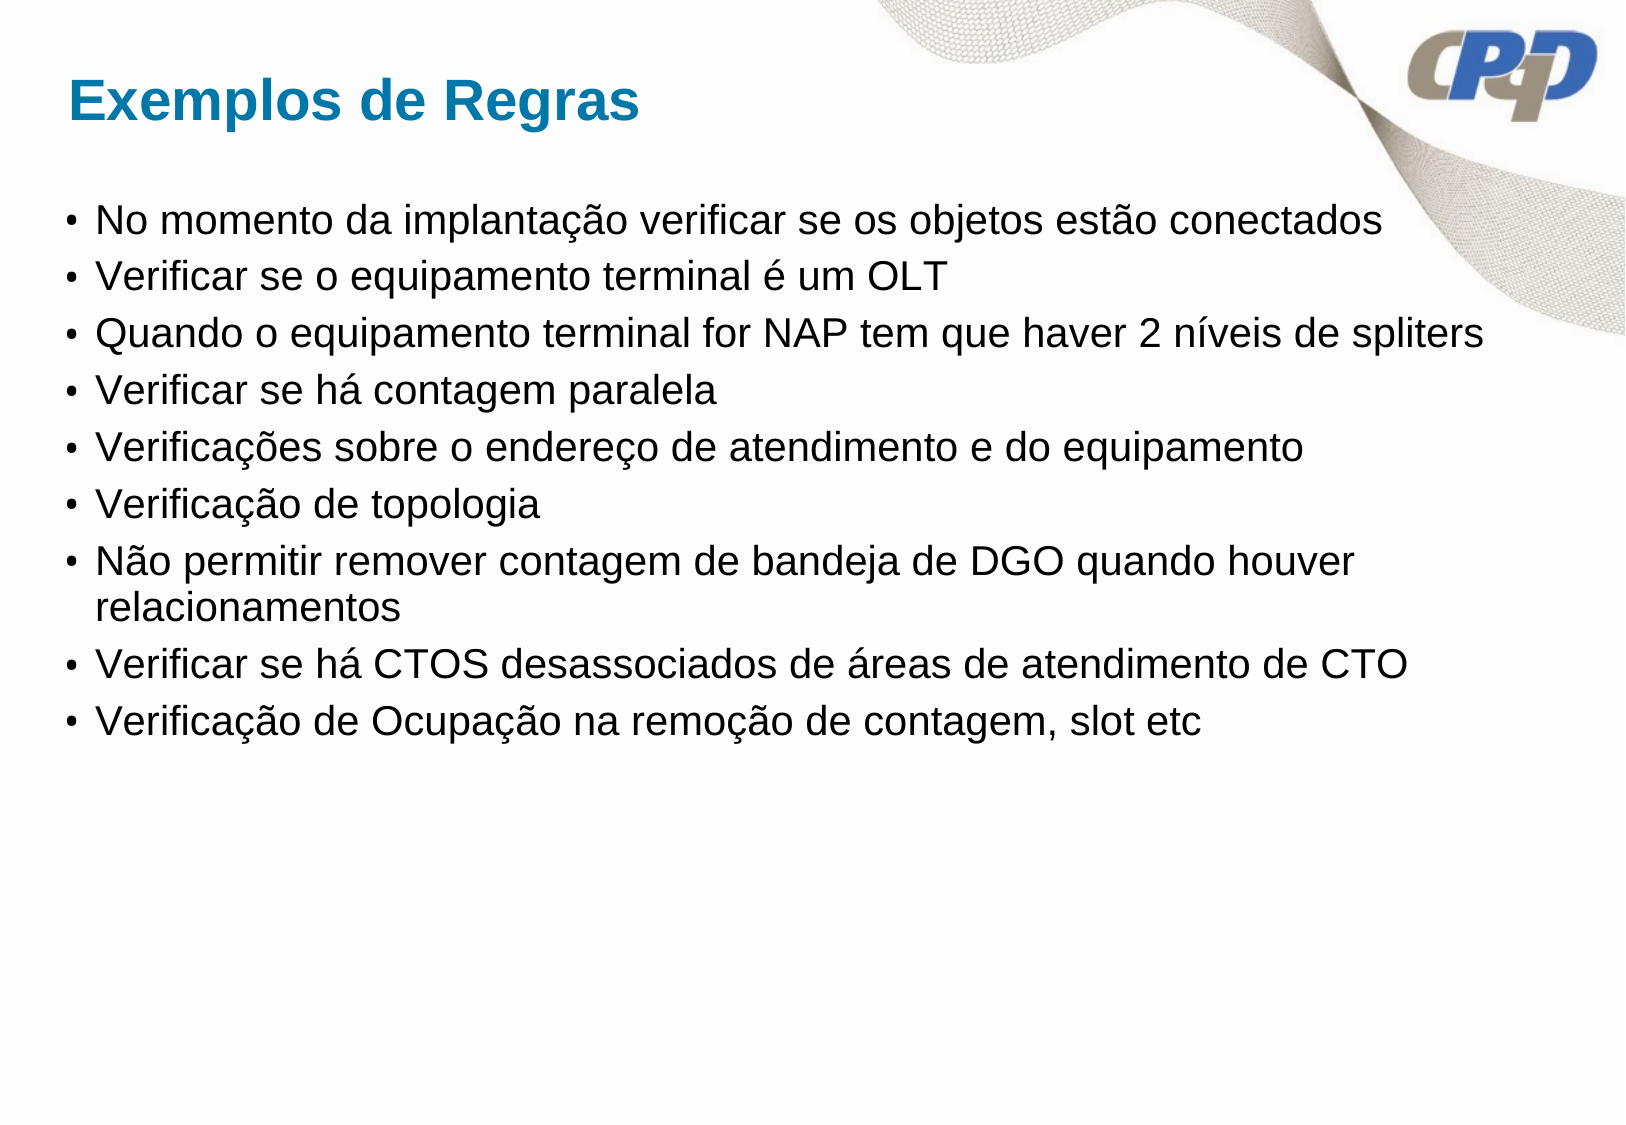

# Exemplos de Regras
No momento da implantação verificar se os objetos estão conectados
Verificar se o equipamento terminal é um OLT
Quando o equipamento terminal for NAP tem que haver 2 níveis de spliters
Verificar se há contagem paralela
Verificações sobre o endereço de atendimento e do equipamento
Verificação de topologia
Não permitir remover contagem de bandeja de DGO quando houver relacionamentos
Verificar se há CTOS desassociados de áreas de atendimento de CTO
Verificação de Ocupação na remoção de contagem, slot etc